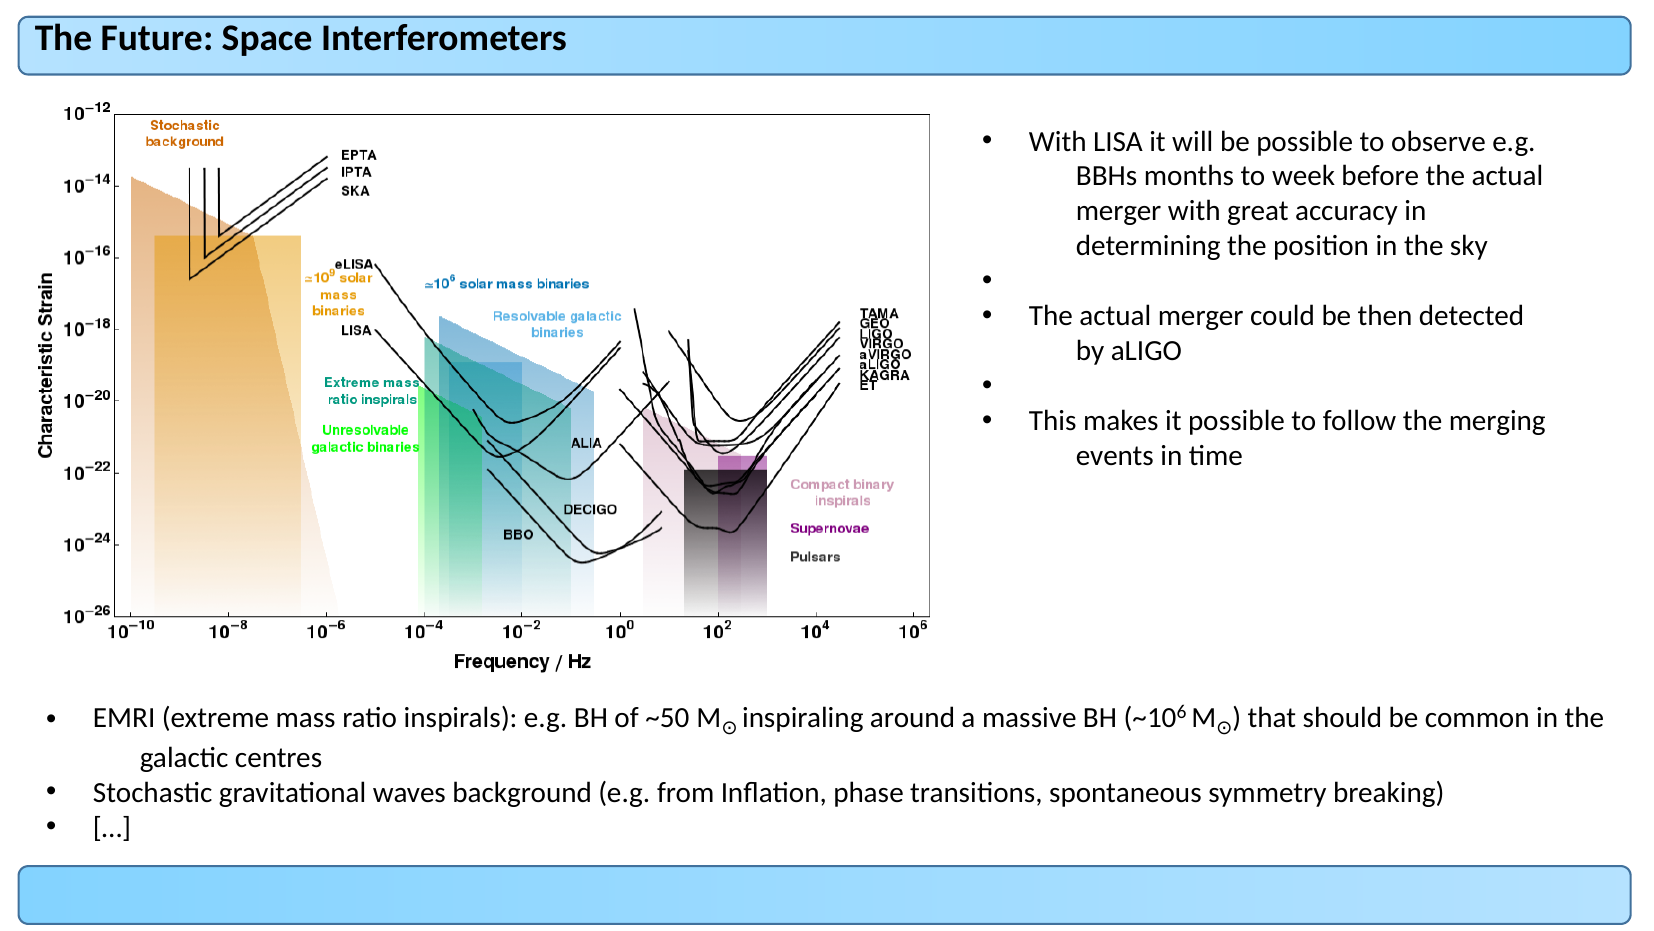

The Future: Space Interferometers
With LISA it will be possible to observe e.g. BBHs months to week before the actual merger with great accuracy in determining the position in the sky
The actual merger could be then detected by aLIGO
This makes it possible to follow the merging events in time
EMRI (extreme mass ratio inspirals): e.g. BH of ~50 M⊙ inspiraling around a massive BH (~106 M⊙) that should be common in the galactic centres
Stochastic gravitational waves background (e.g. from Inflation, phase transitions, spontaneous symmetry breaking)
[…]